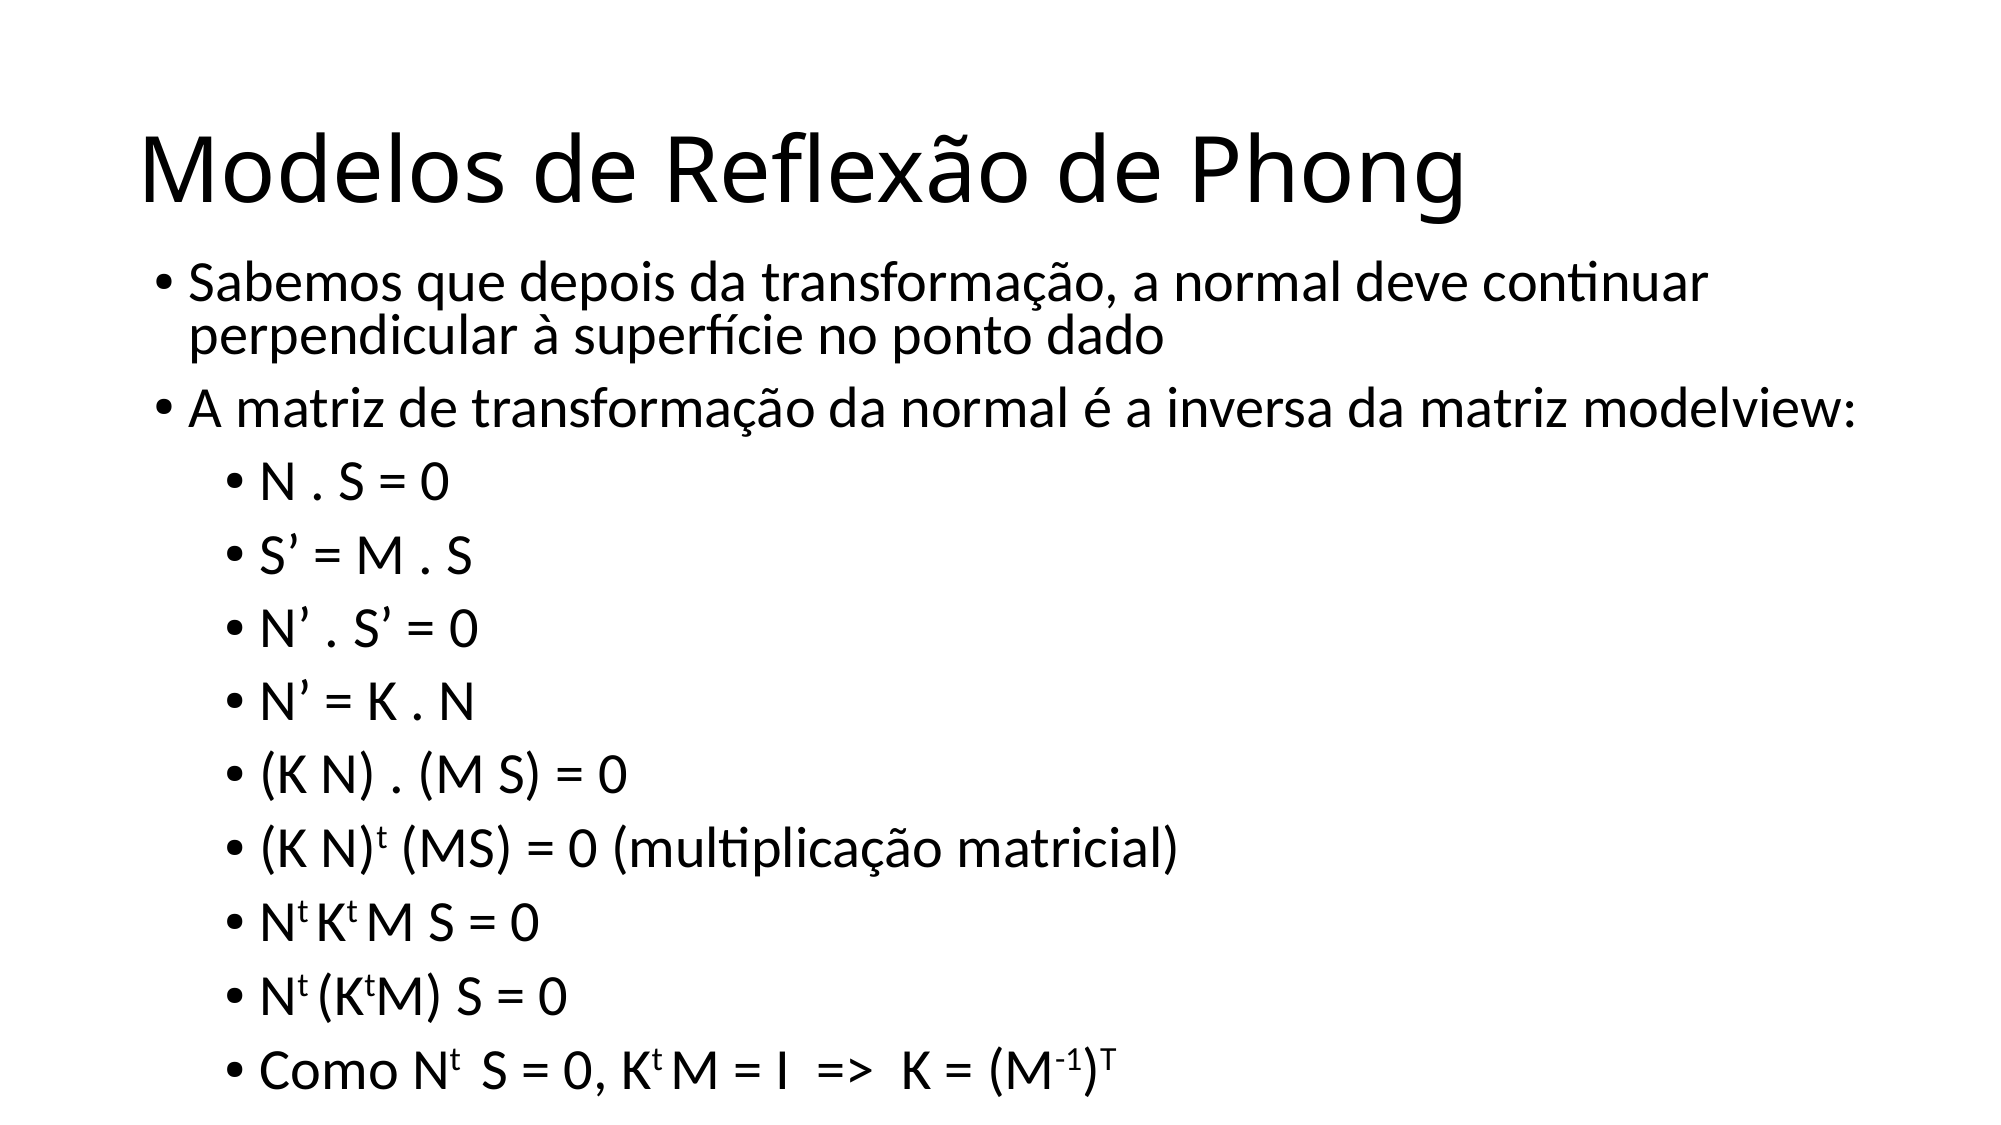

# Modelos de Reflexão de Phong
Sabemos que depois da transformação, a normal deve continuar perpendicular à superfície no ponto dado
A matriz de transformação da normal é a inversa da matriz modelview:
N . S = 0
S’ = M . S
N’ . S’ = 0
N’ = K . N
(K N) . (M S) = 0
(K N)t (MS) = 0 (multiplicação matricial)
Nt Kt M S = 0
Nt (KtM) S = 0
Como Nt S = 0, Kt M = I => K = (M-1)T